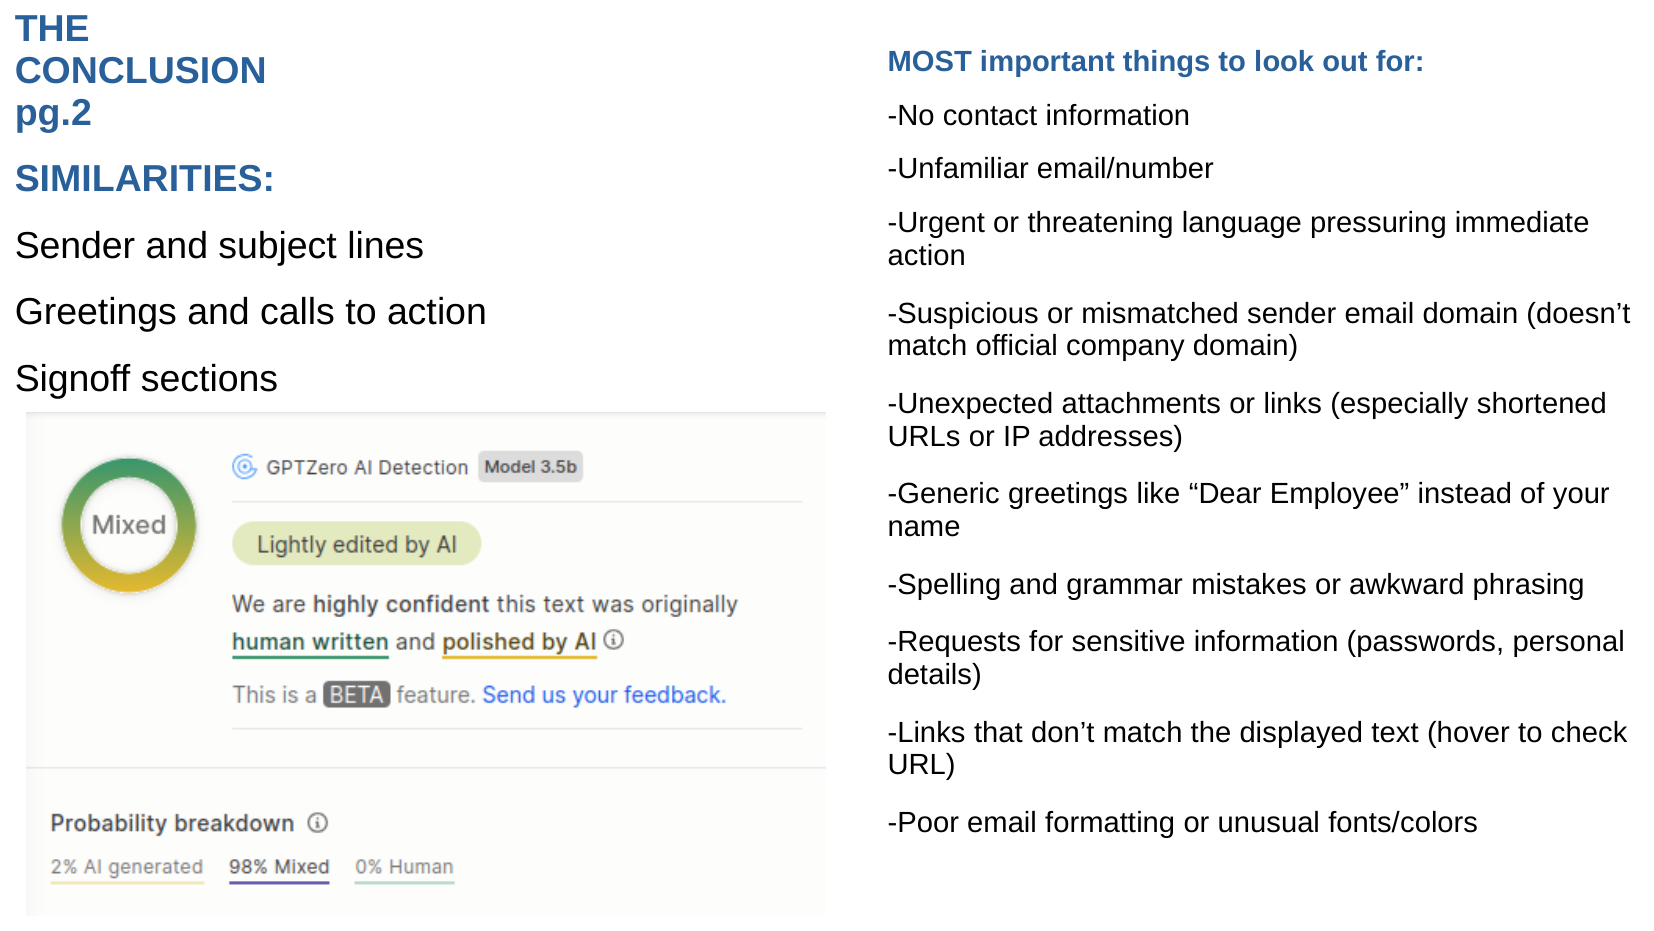

THE CONCLUSION pg.2
MOST important things to look out for:
-No contact information
-Unfamiliar email/number
-Urgent or threatening language pressuring immediate action
-Suspicious or mismatched sender email domain (doesn’t match official company domain)
-Unexpected attachments or links (especially shortened URLs or IP addresses)
-Generic greetings like “Dear Employee” instead of your name
-Spelling and grammar mistakes or awkward phrasing
-Requests for sensitive information (passwords, personal details)
-Links that don’t match the displayed text (hover to check URL)
-Poor email formatting or unusual fonts/colors
SIMILARITIES:
Sender and subject lines
Greetings and calls to action
Signoff sections
6